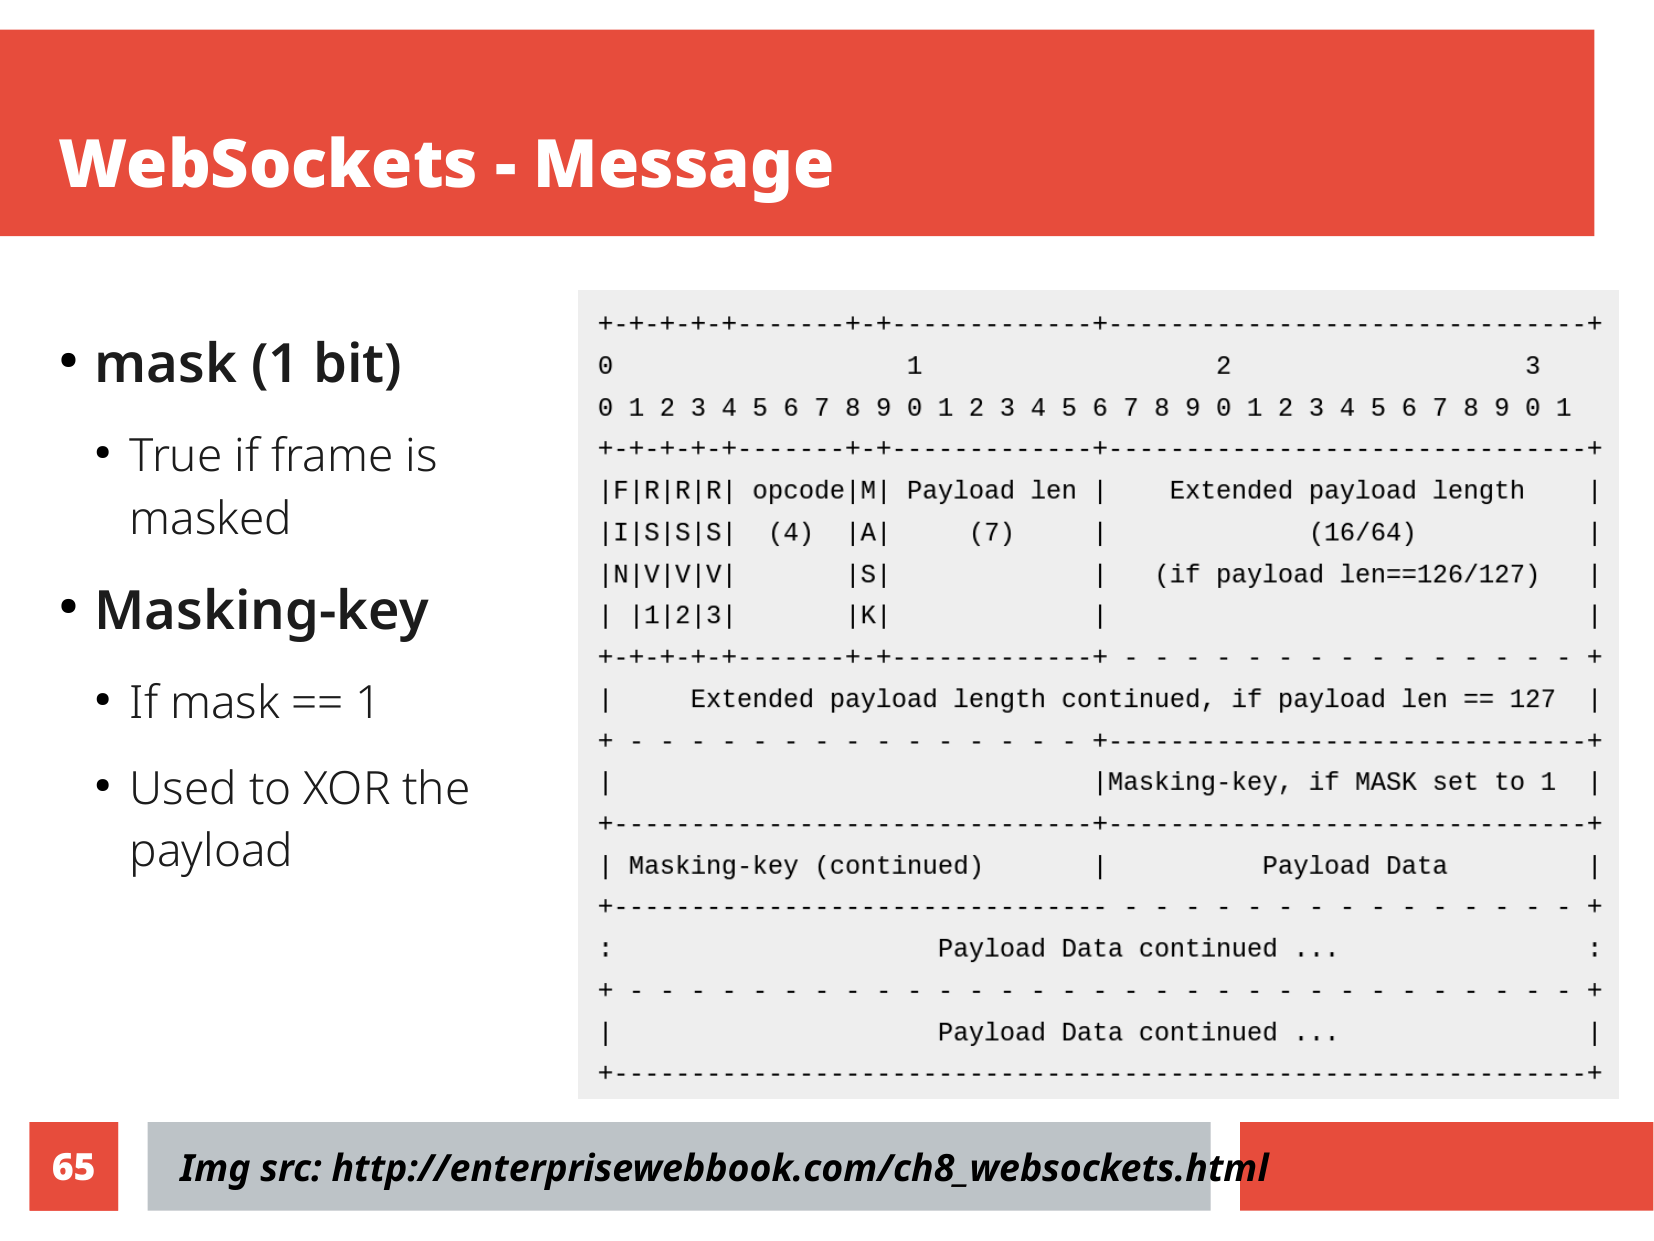

# WebSockets - Message
mask (1 bit)
True if frame is masked
Masking-key
If mask == 1
Used to XOR the payload
65
Img src: http://enterprisewebbook.com/ch8_websockets.html